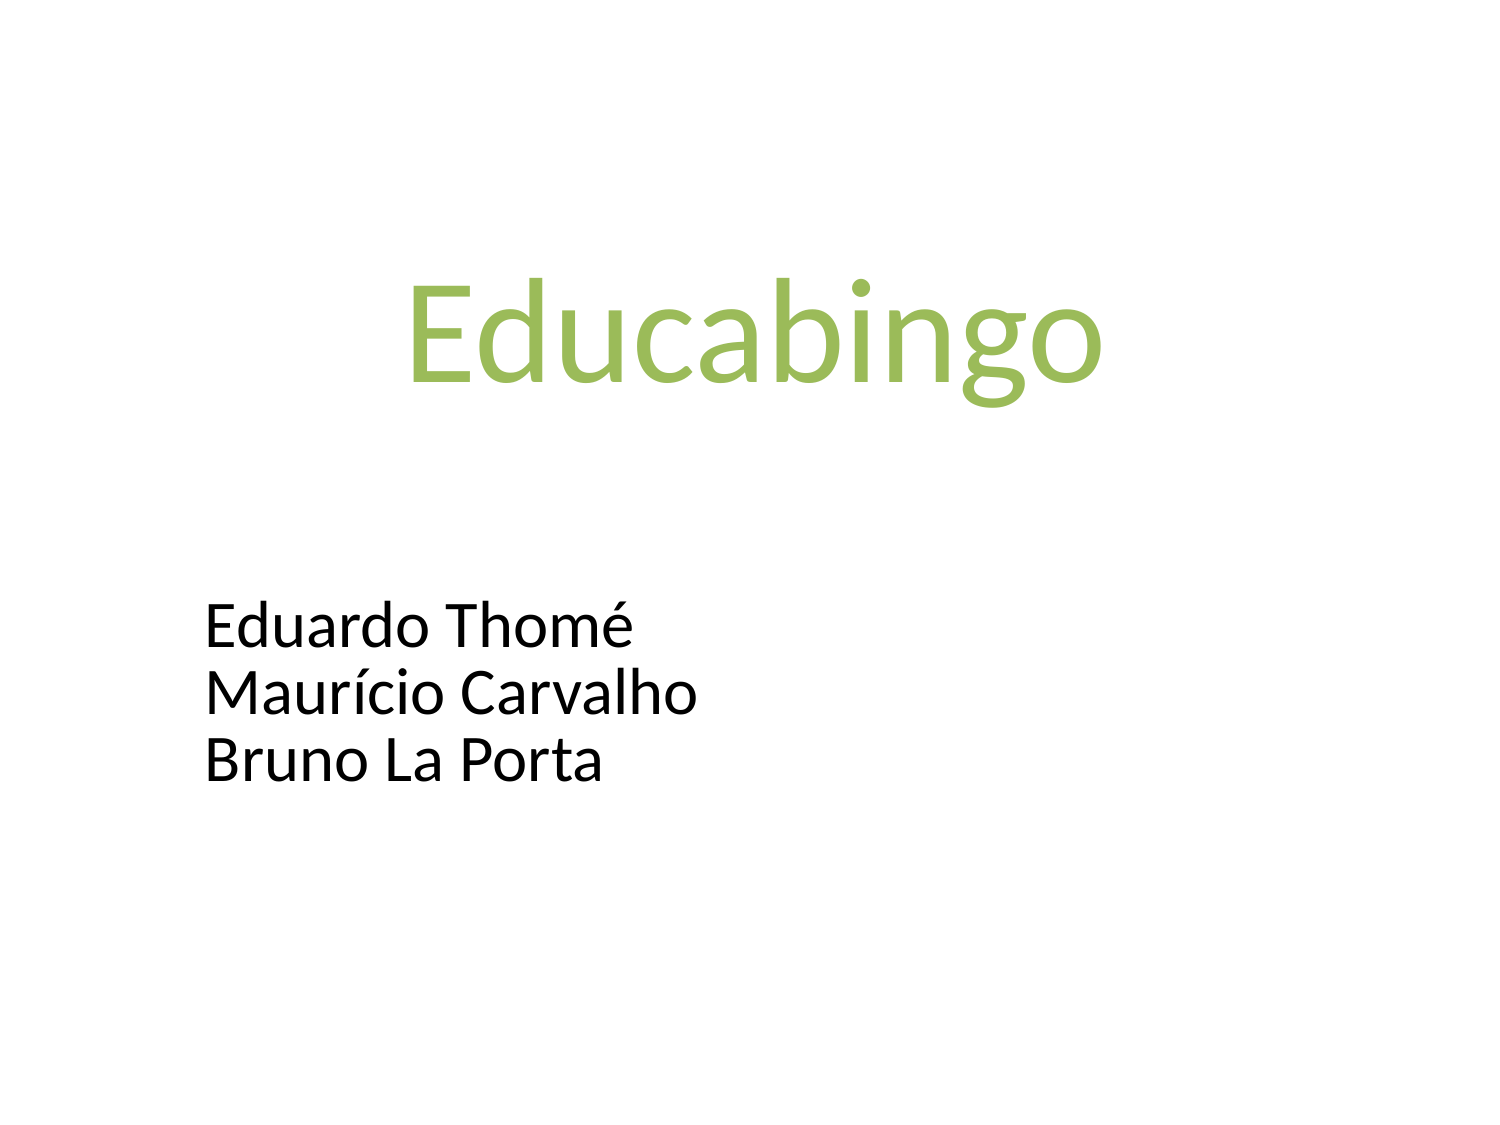

# Educabingo
Eduardo Thomé
Maurício Carvalho
Bruno La Porta